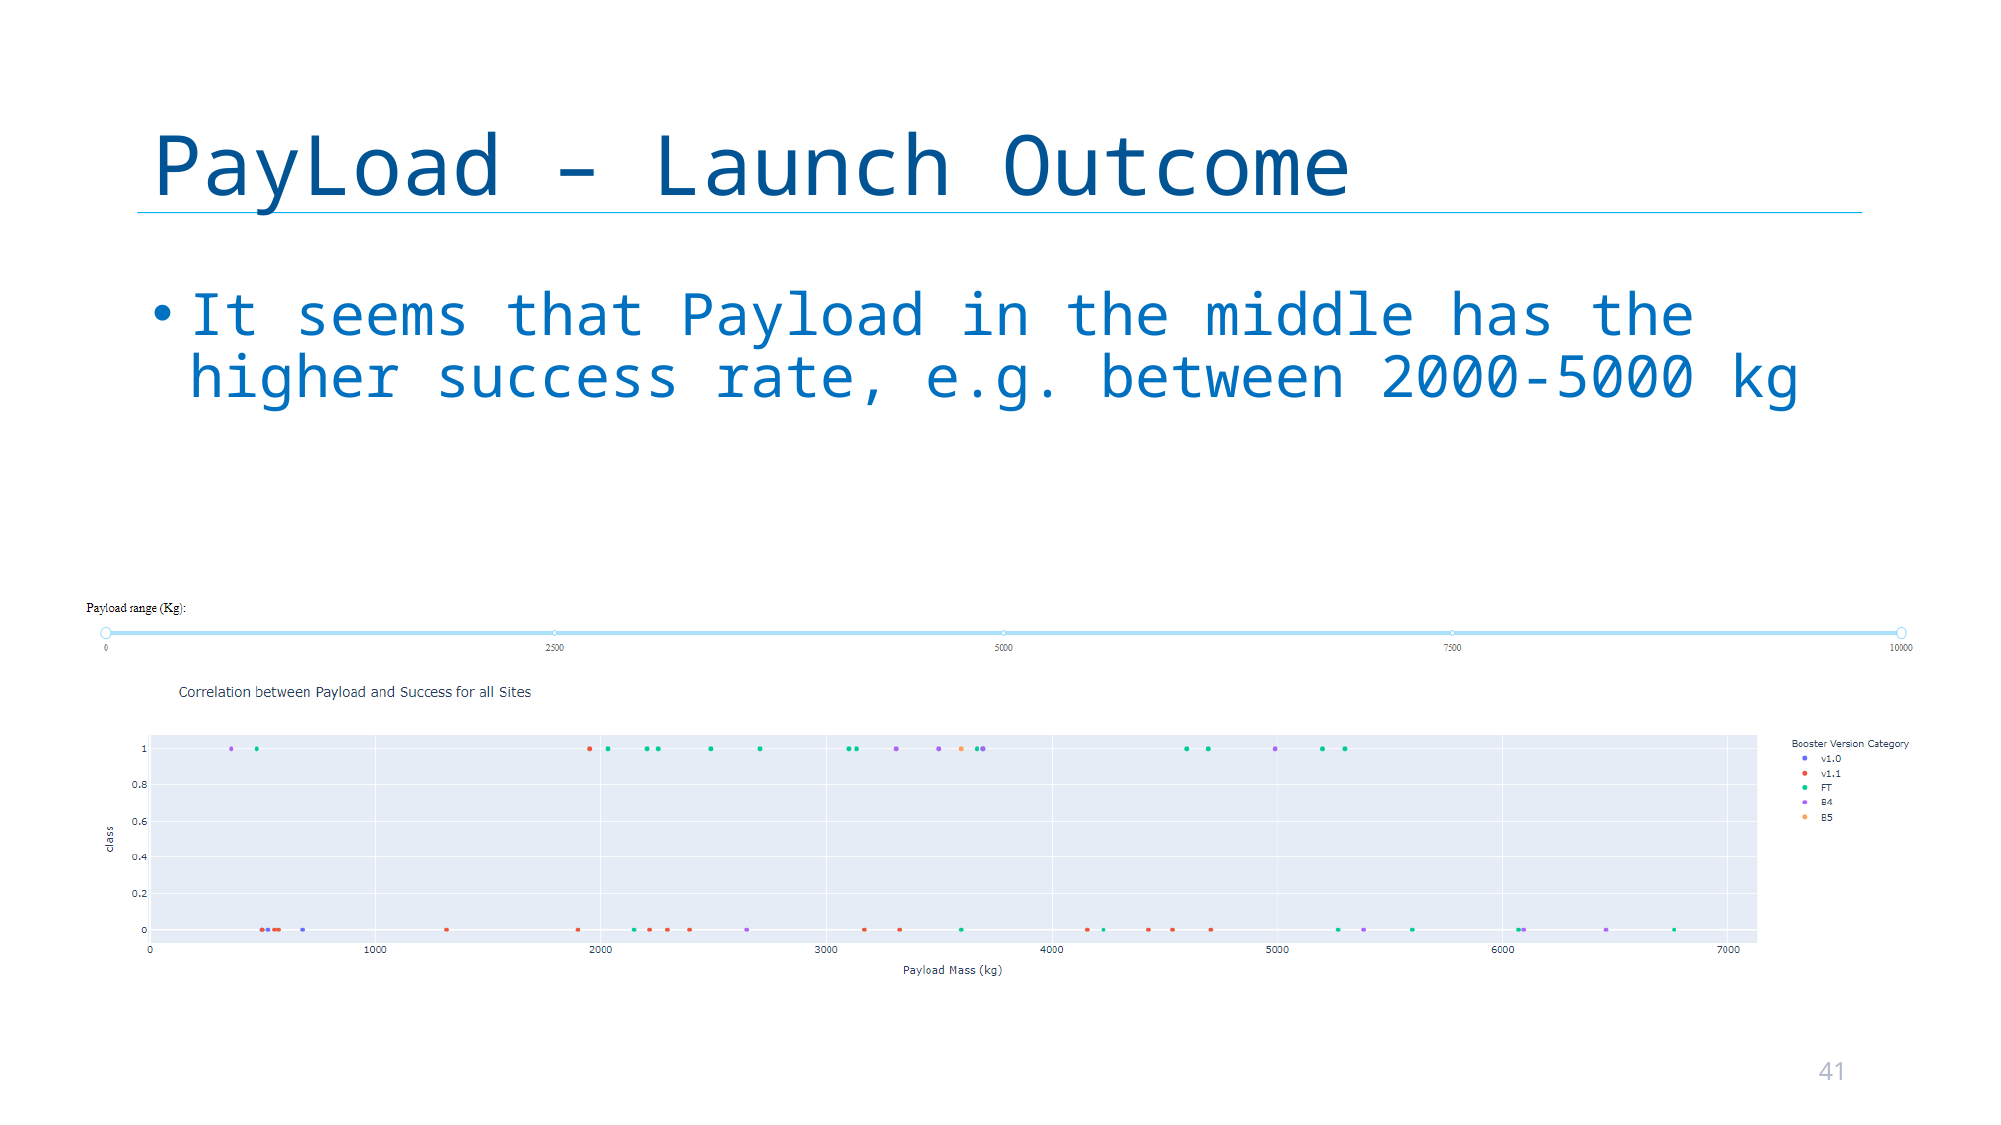

# PayLoad – Launch Outcome
It seems that Payload in the middle has the higher success rate, e.g. between 2000-5000 kg